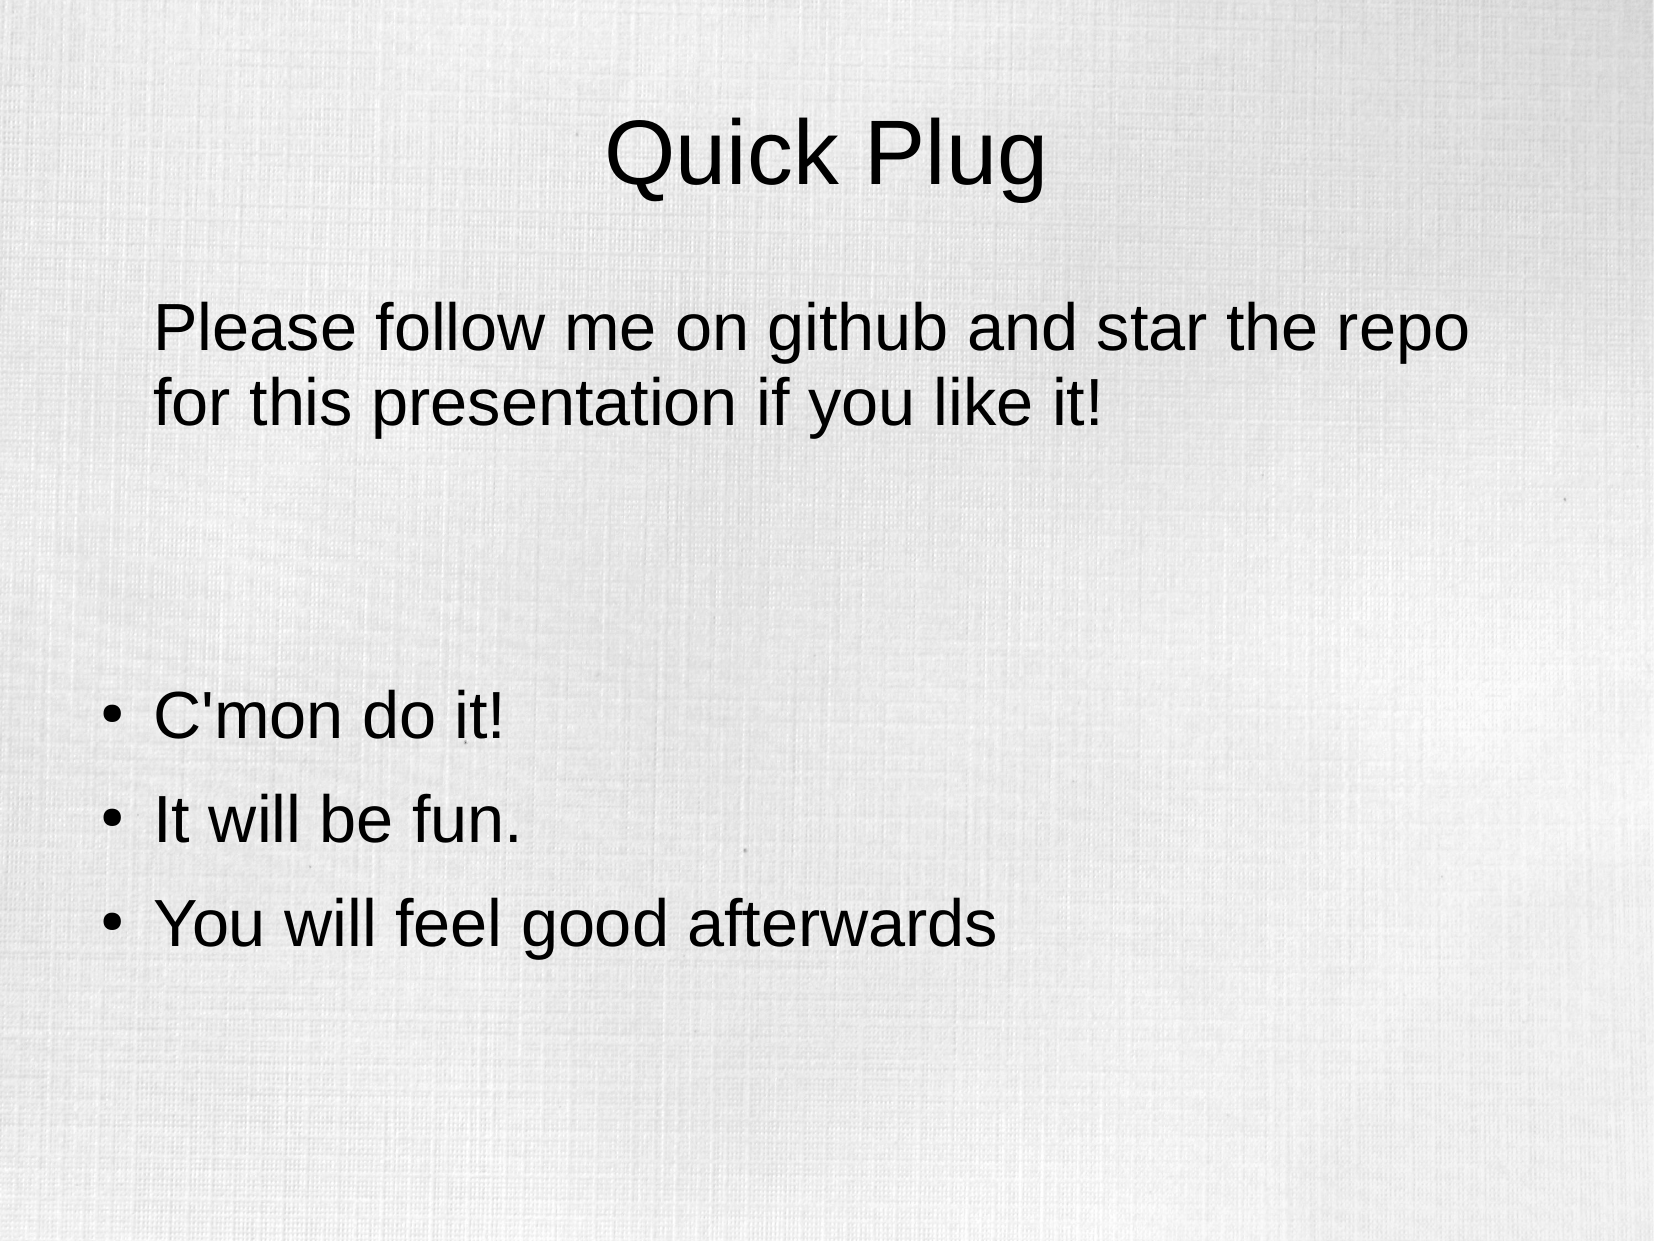

# Quick Plug
Please follow me on github and star the repo for this presentation if you like it!
C'mon do it!
It will be fun.
You will feel good afterwards